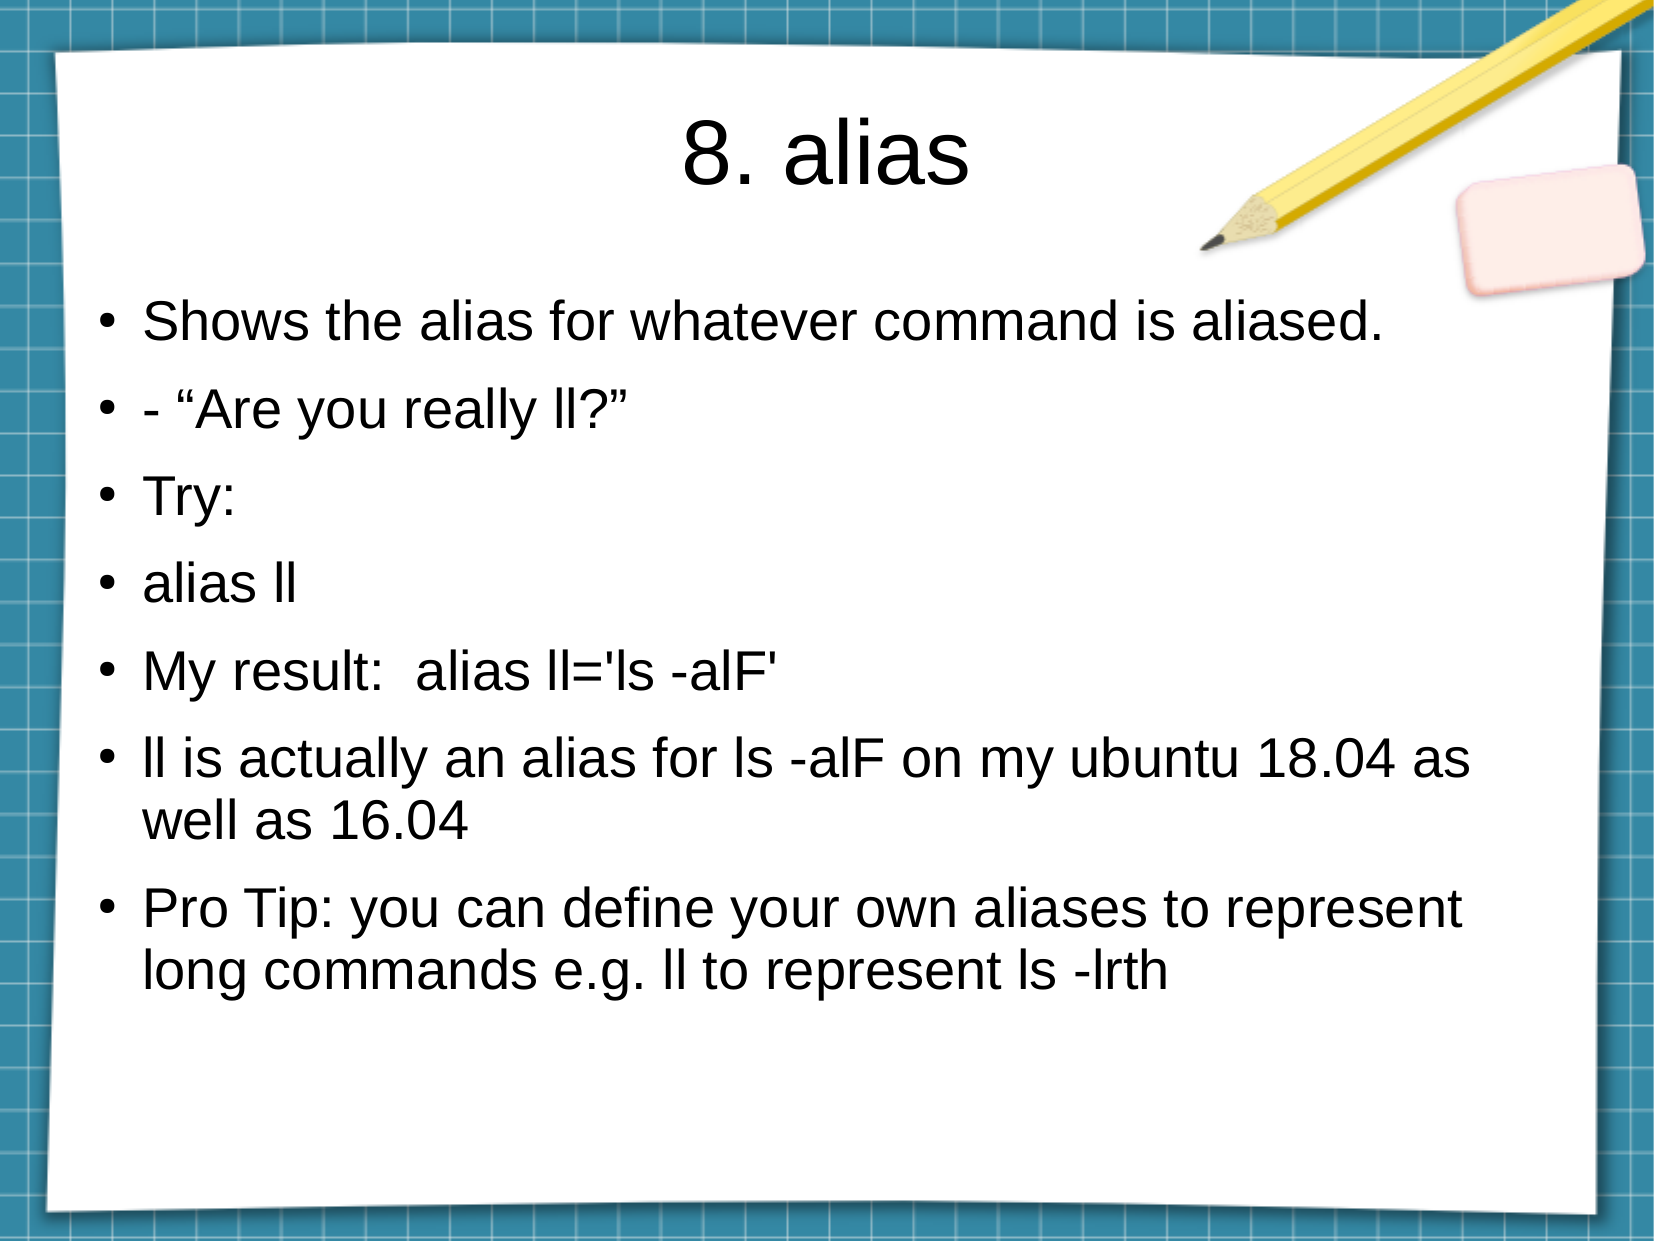

# 8. alias
Shows the alias for whatever command is aliased.
- “Are you really ll?”
Try:
alias ll
My result: alias ll='ls -alF'
ll is actually an alias for ls -alF on my ubuntu 18.04 as well as 16.04
Pro Tip: you can define your own aliases to represent long commands e.g. ll to represent ls -lrth